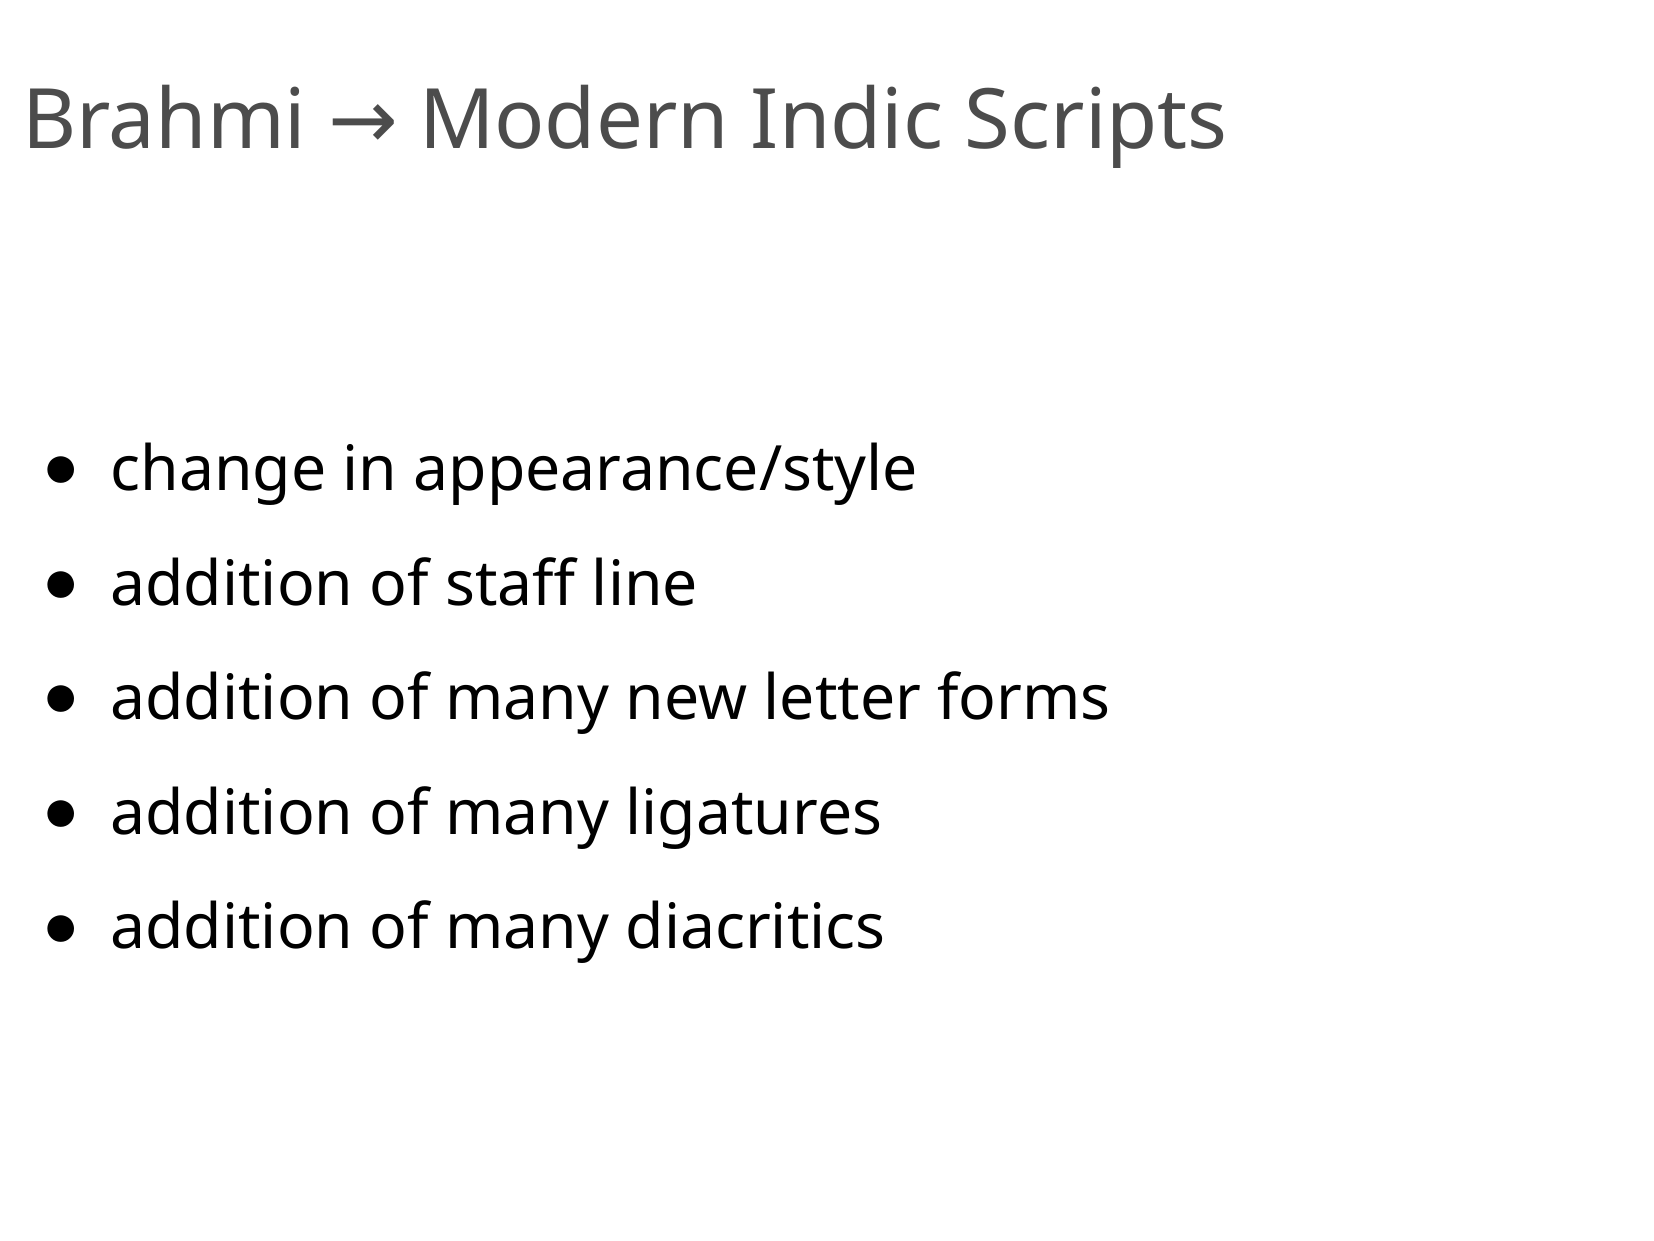

# Brahmi → Modern Indic Scripts
change in appearance/style
addition of staff line
addition of many new letter forms
addition of many ligatures
addition of many diacritics